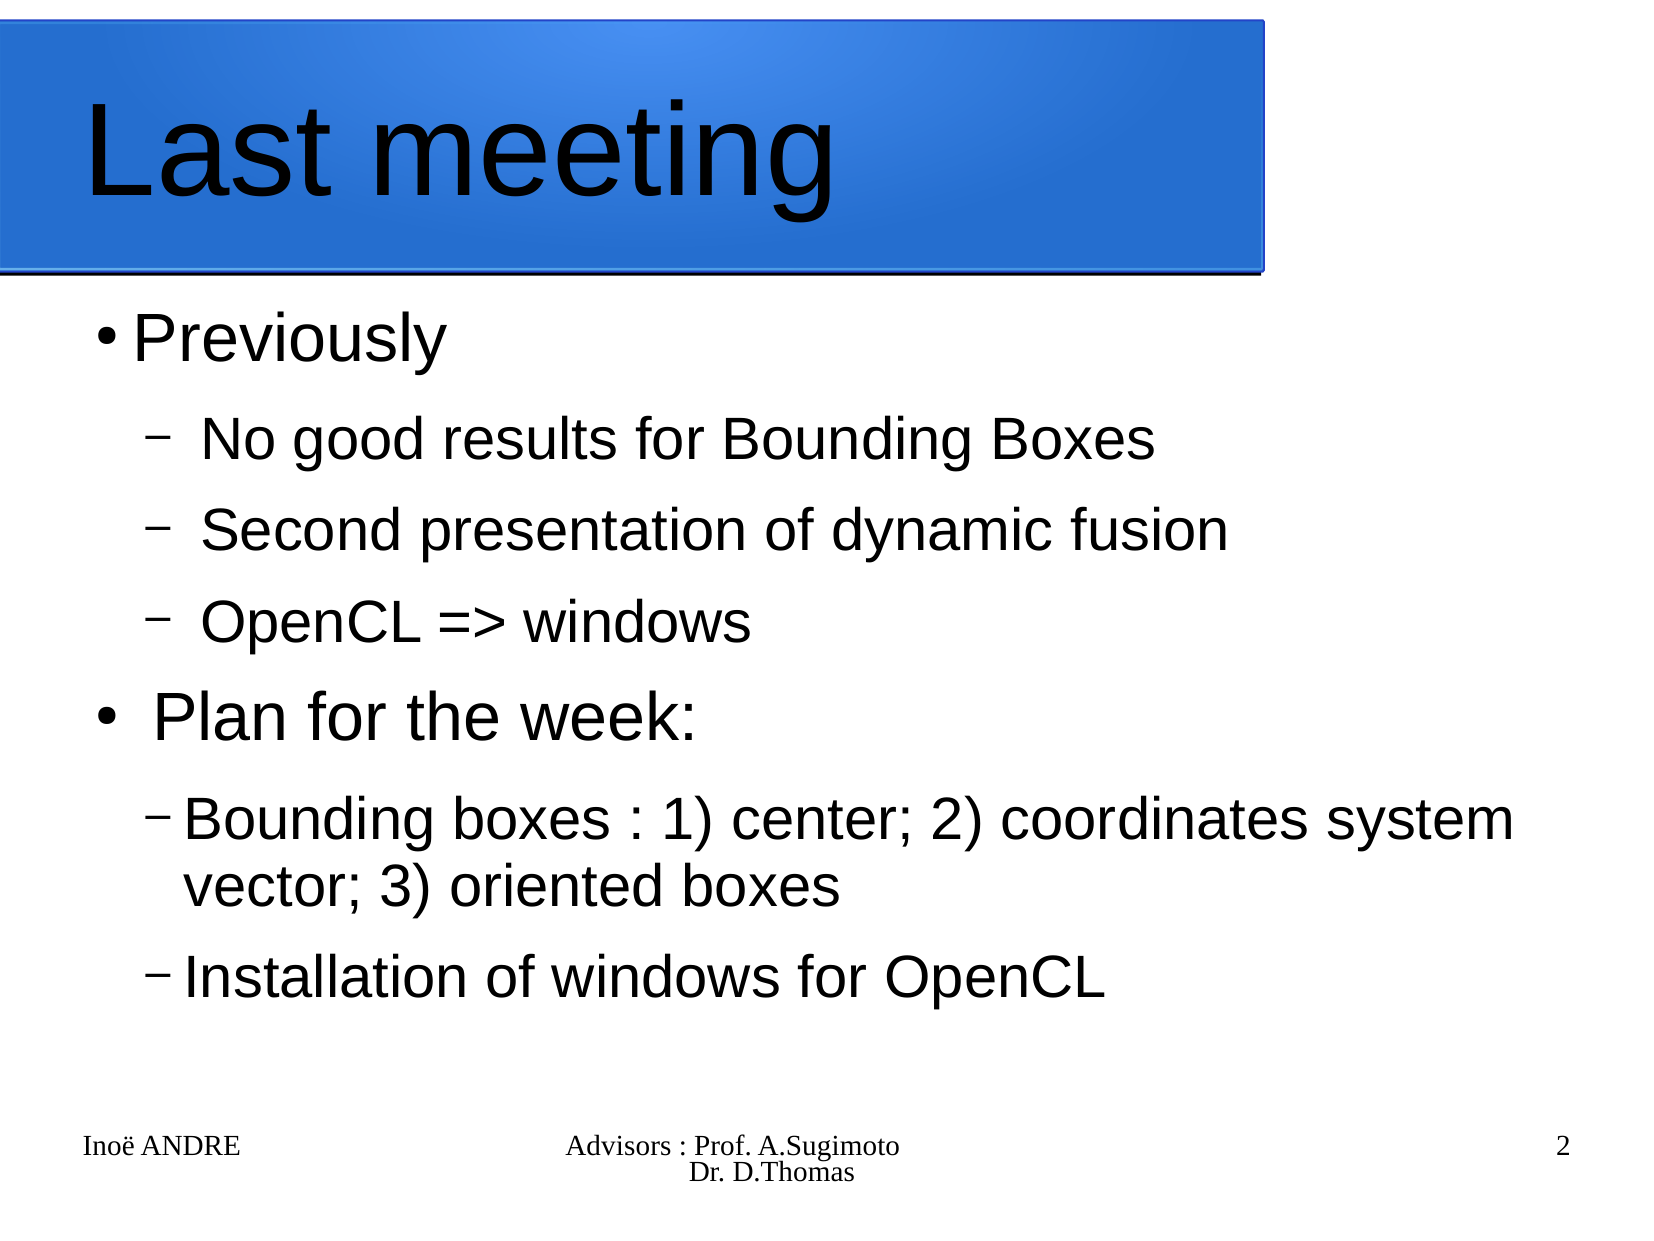

# Last meeting
Previously
 No good results for Bounding Boxes
 Second presentation of dynamic fusion
 OpenCL => windows
 Plan for the week:
Bounding boxes : 1) center; 2) coordinates system vector; 3) oriented boxes
Installation of windows for OpenCL
Inoë ANDRE
Advisors : Prof. A.Sugimoto Dr. D.Thomas
2